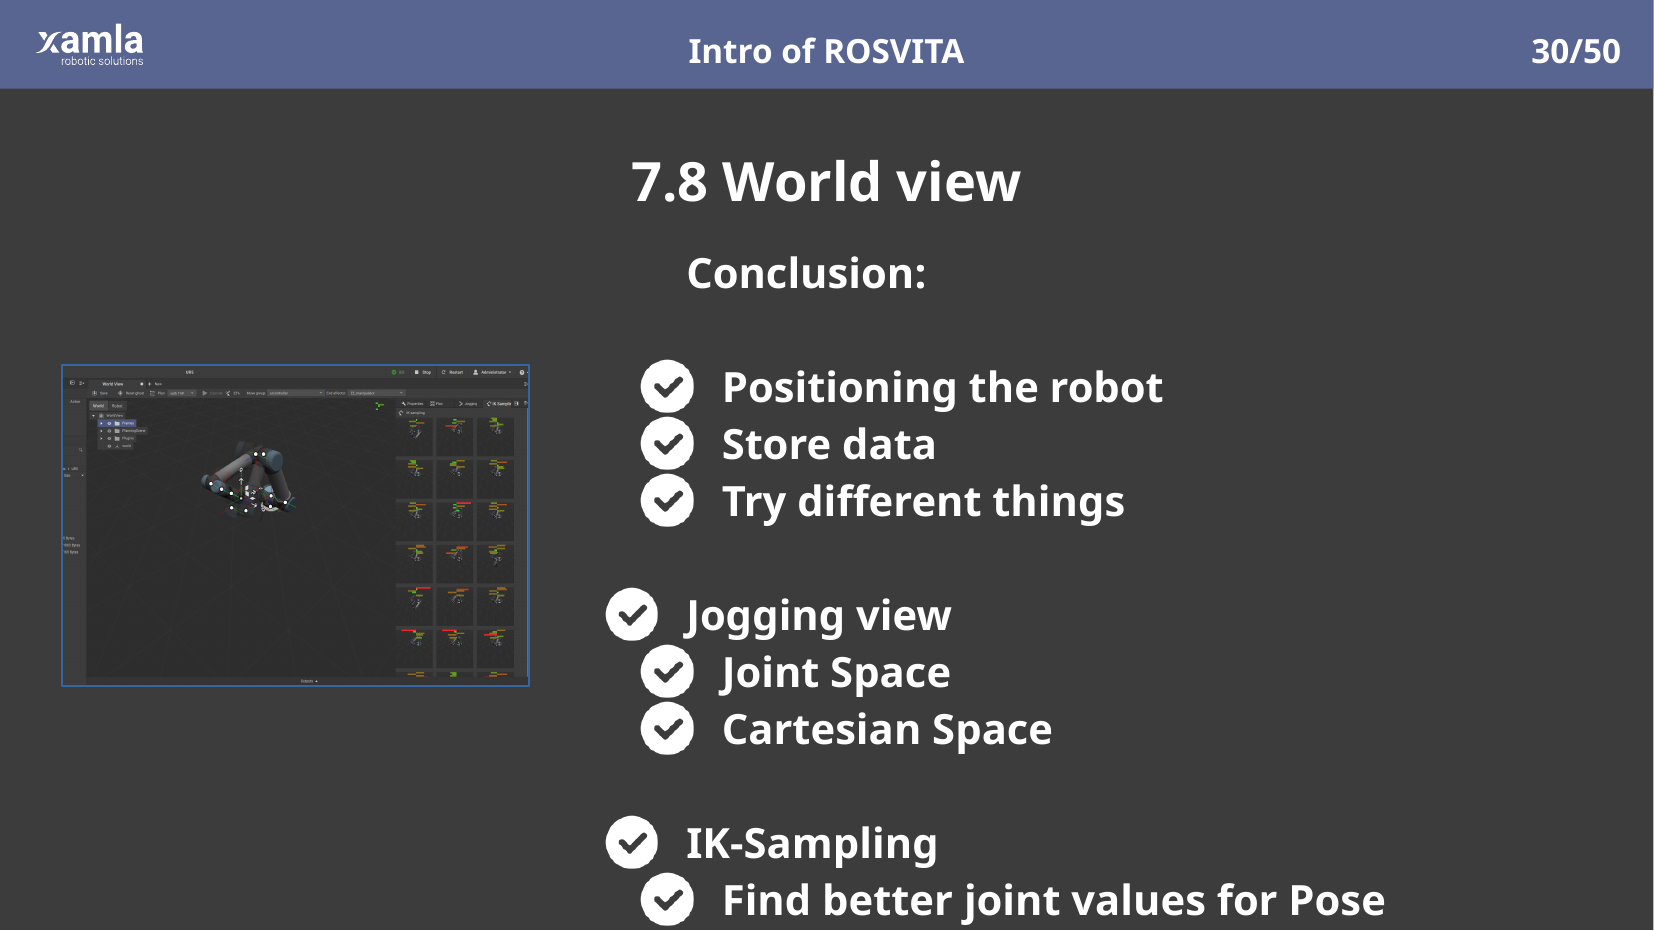

Intro of ROSVITA
30/50
7.8 World view
Conclusion:
Positioning the robot
Store data
Try different things
Jogging view
Joint Space
Cartesian Space
IK-Sampling
Find better joint values for Pose